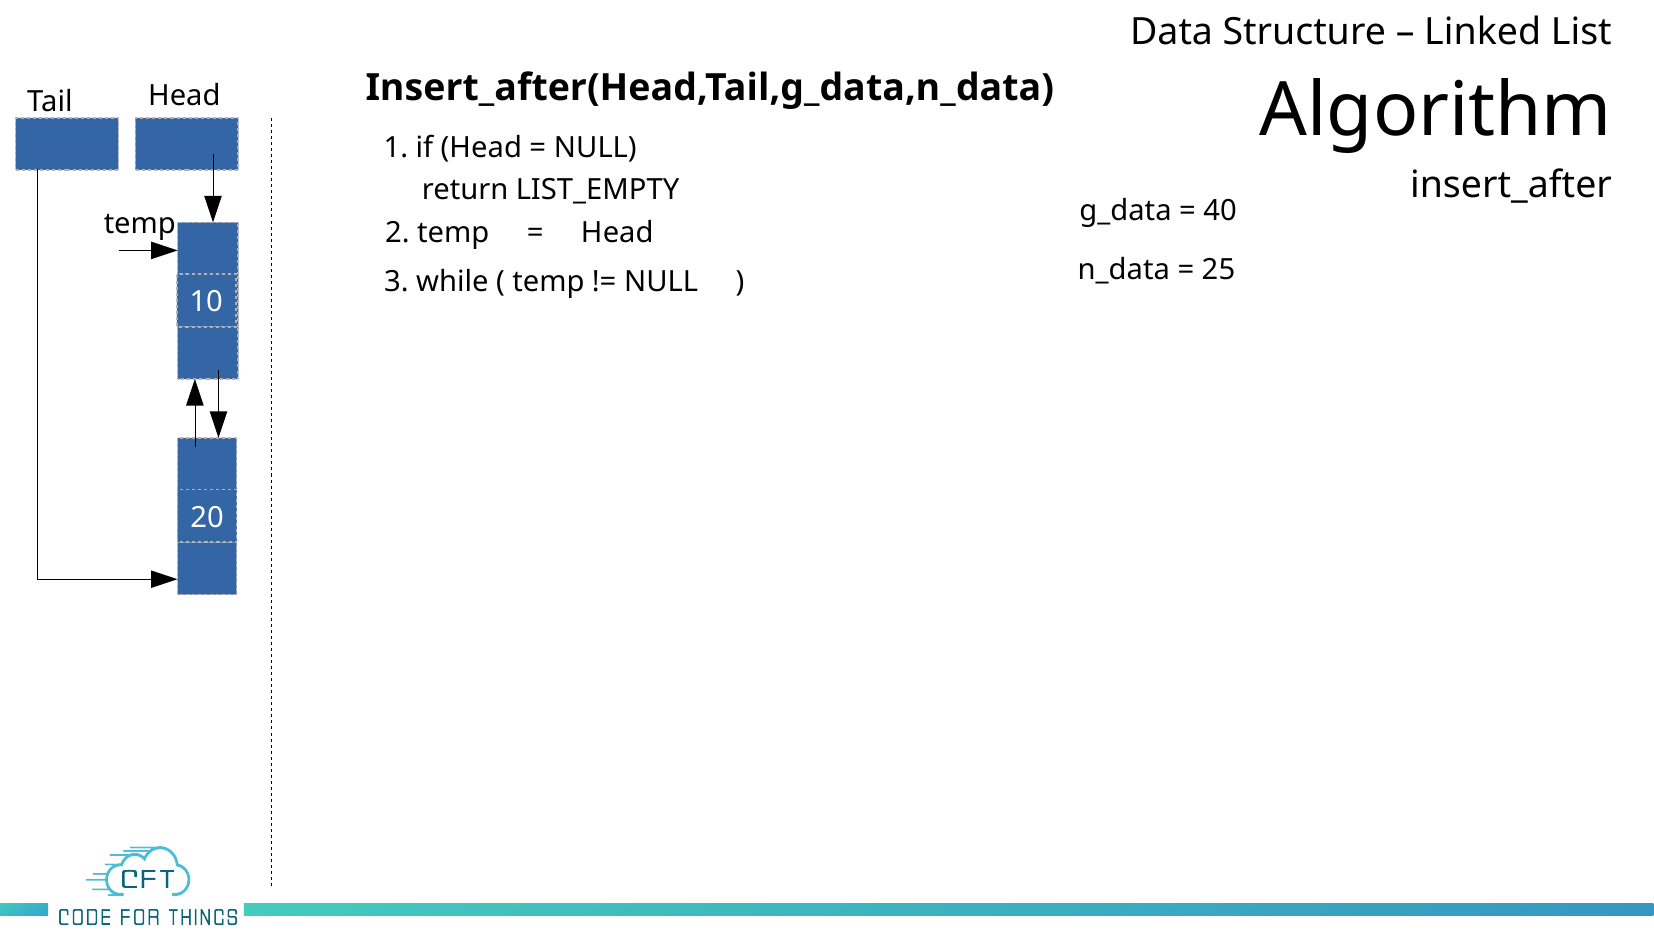

# Data Structure – Linked List Algorithm insert_after
Insert_after(Head,Tail,g_data,n_data)
Head
Tail
 1. if (Head = NULL)
return LIST_EMPTY
g_data = 40
temp
2. temp = Head
n_data = 25
 3. while ( temp != NULL )
10
20